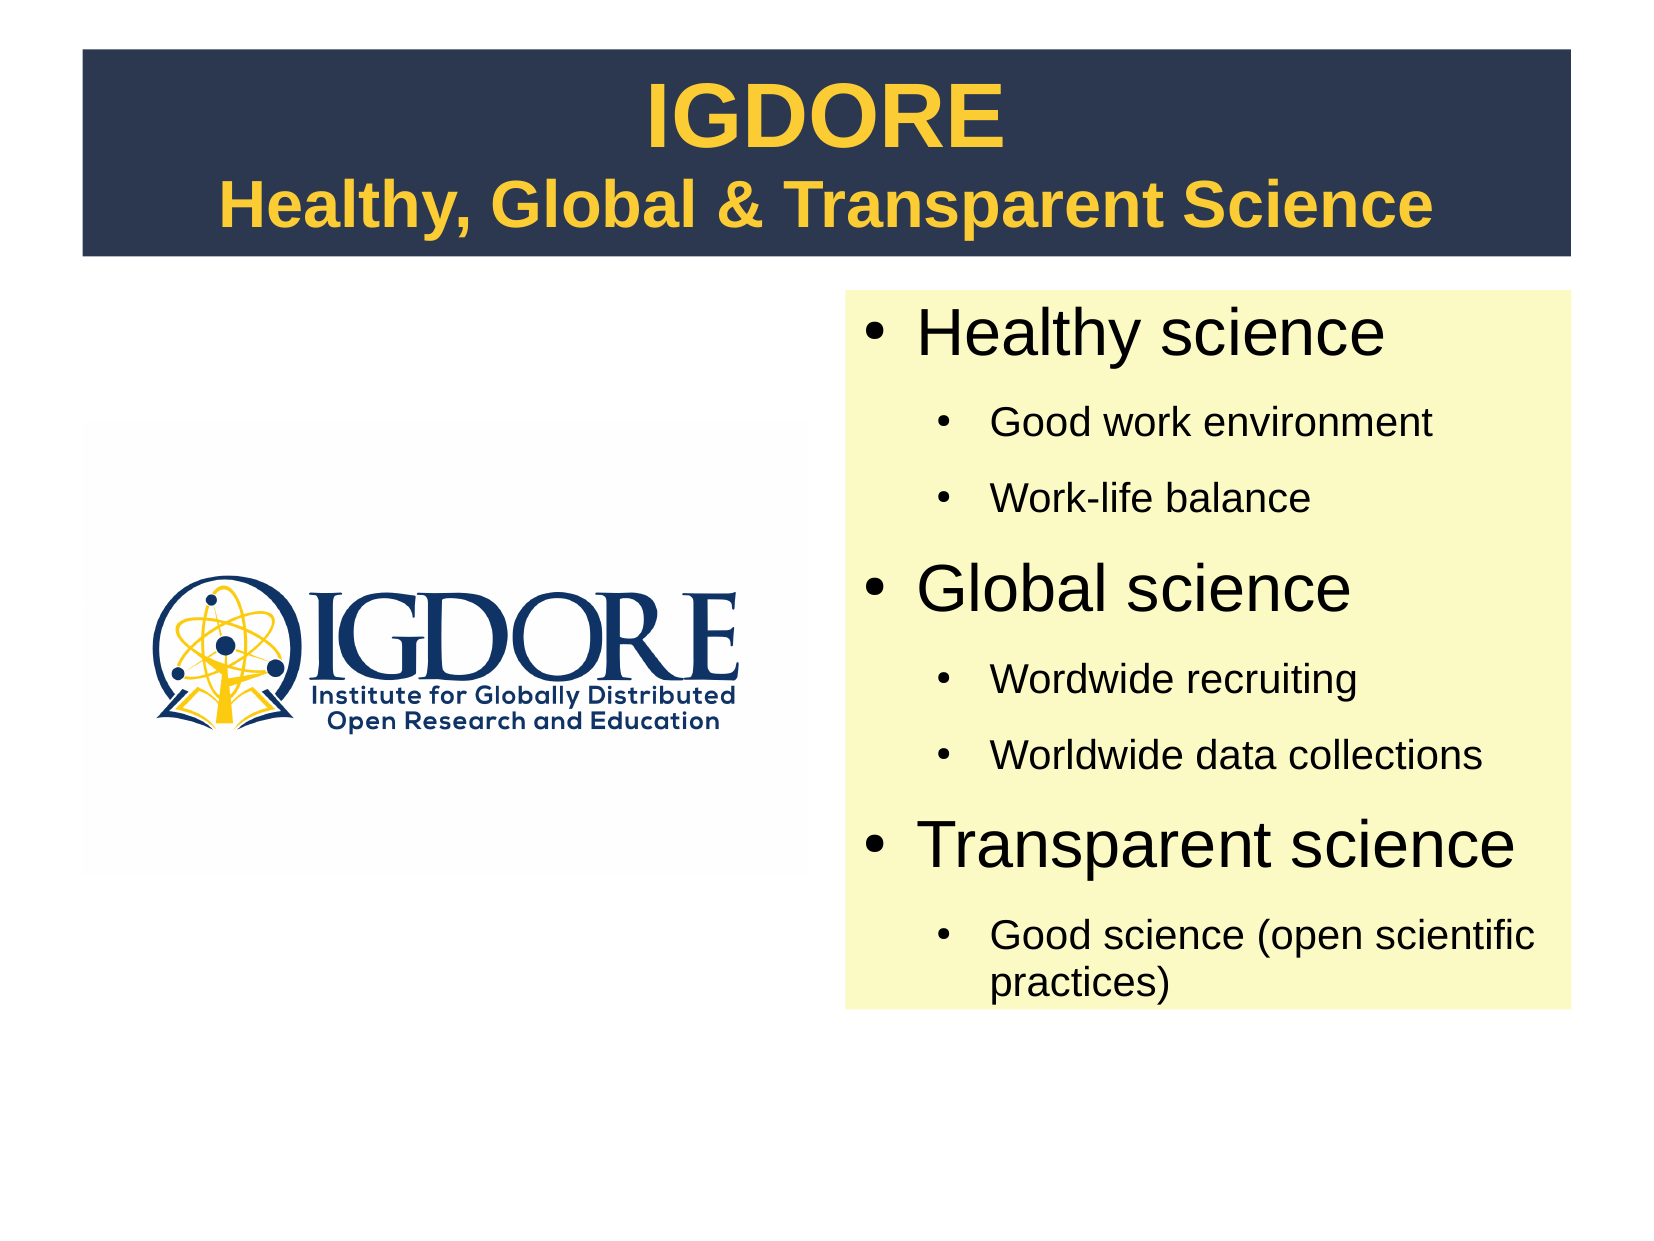

# IGDORE Healthy, Global & Transparent Science
Healthy science
Good work environment
Work-life balance
Global science
Wordwide recruiting
Worldwide data collections
Transparent science
Good science (open scientific practices)